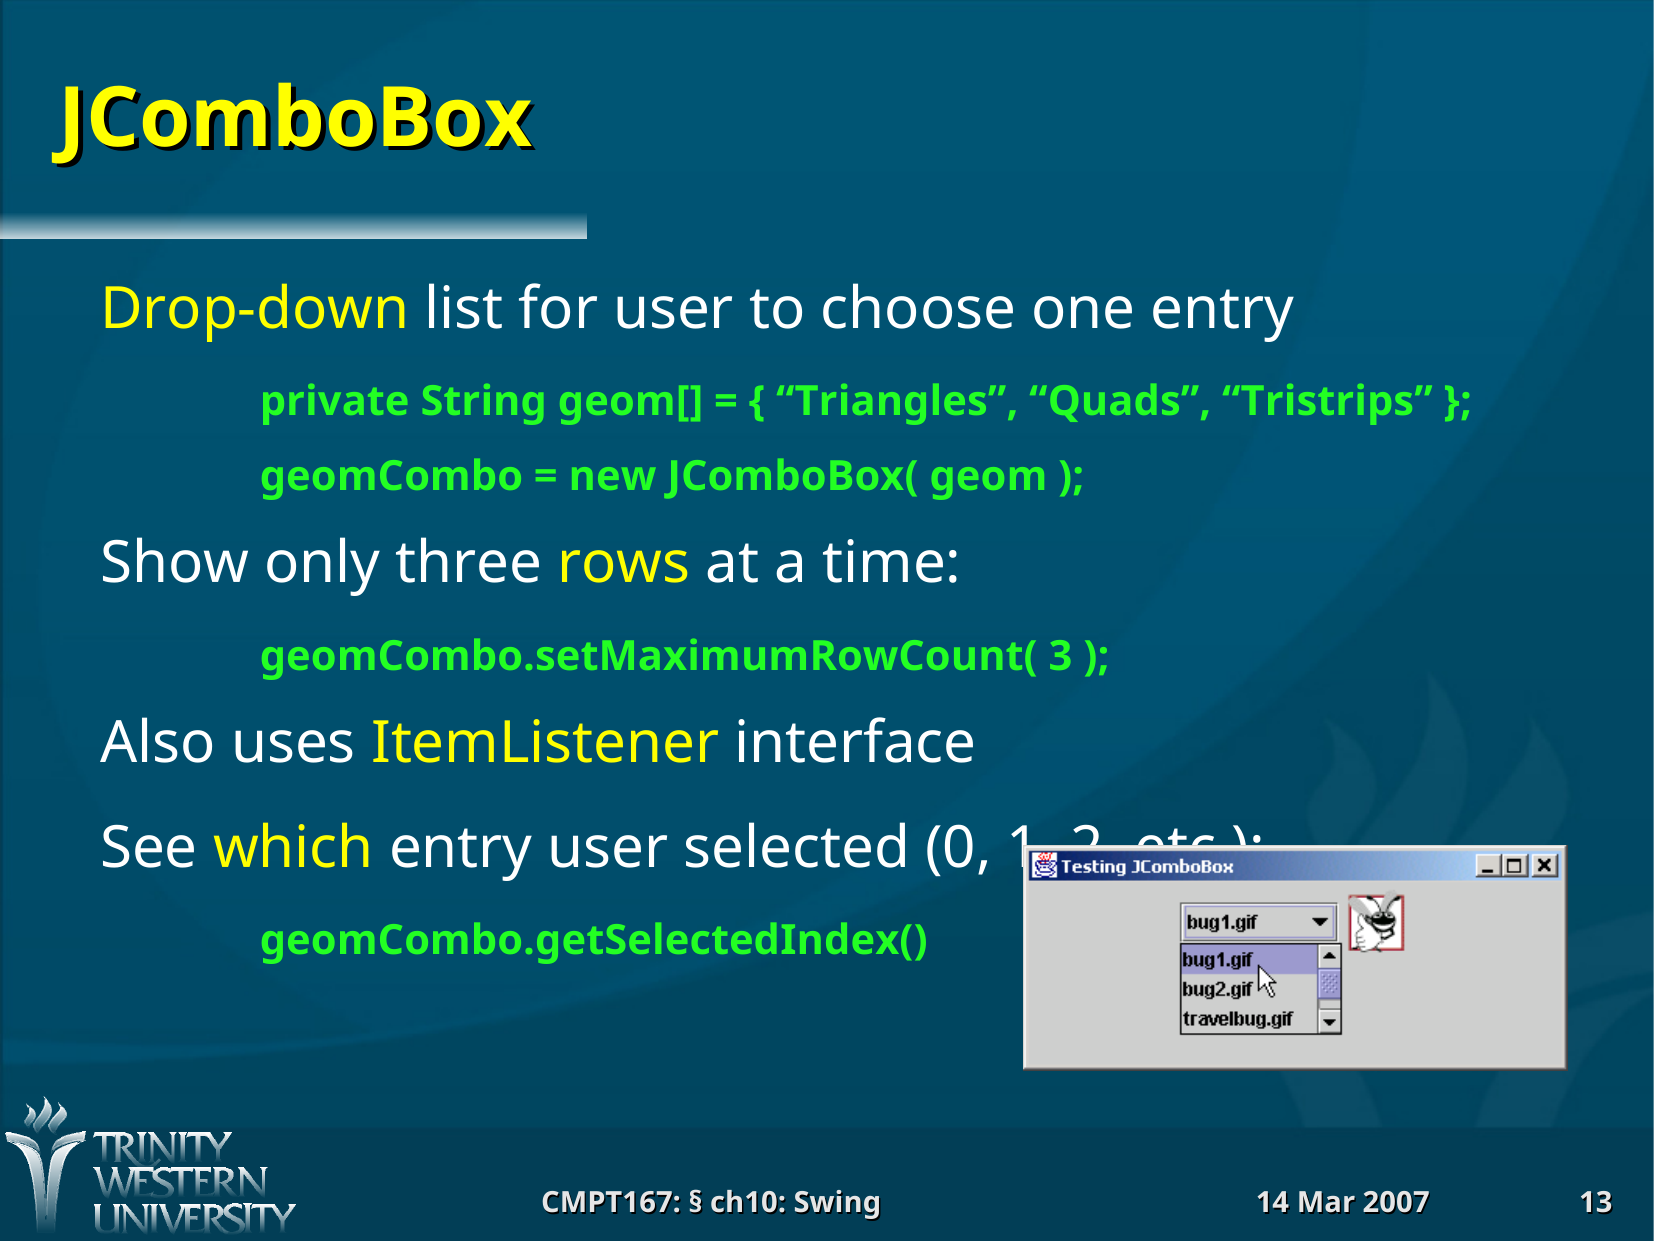

# JComboBox
Drop-down list for user to choose one entry
private String geom[] = { “Triangles”, “Quads”, “Tristrips” };
geomCombo = new JComboBox( geom );
Show only three rows at a time:
geomCombo.setMaximumRowCount( 3 );
Also uses ItemListener interface
See which entry user selected (0, 1, 2, etc.):
geomCombo.getSelectedIndex()
CMPT167: § ch10: Swing
14 Mar 2007
13